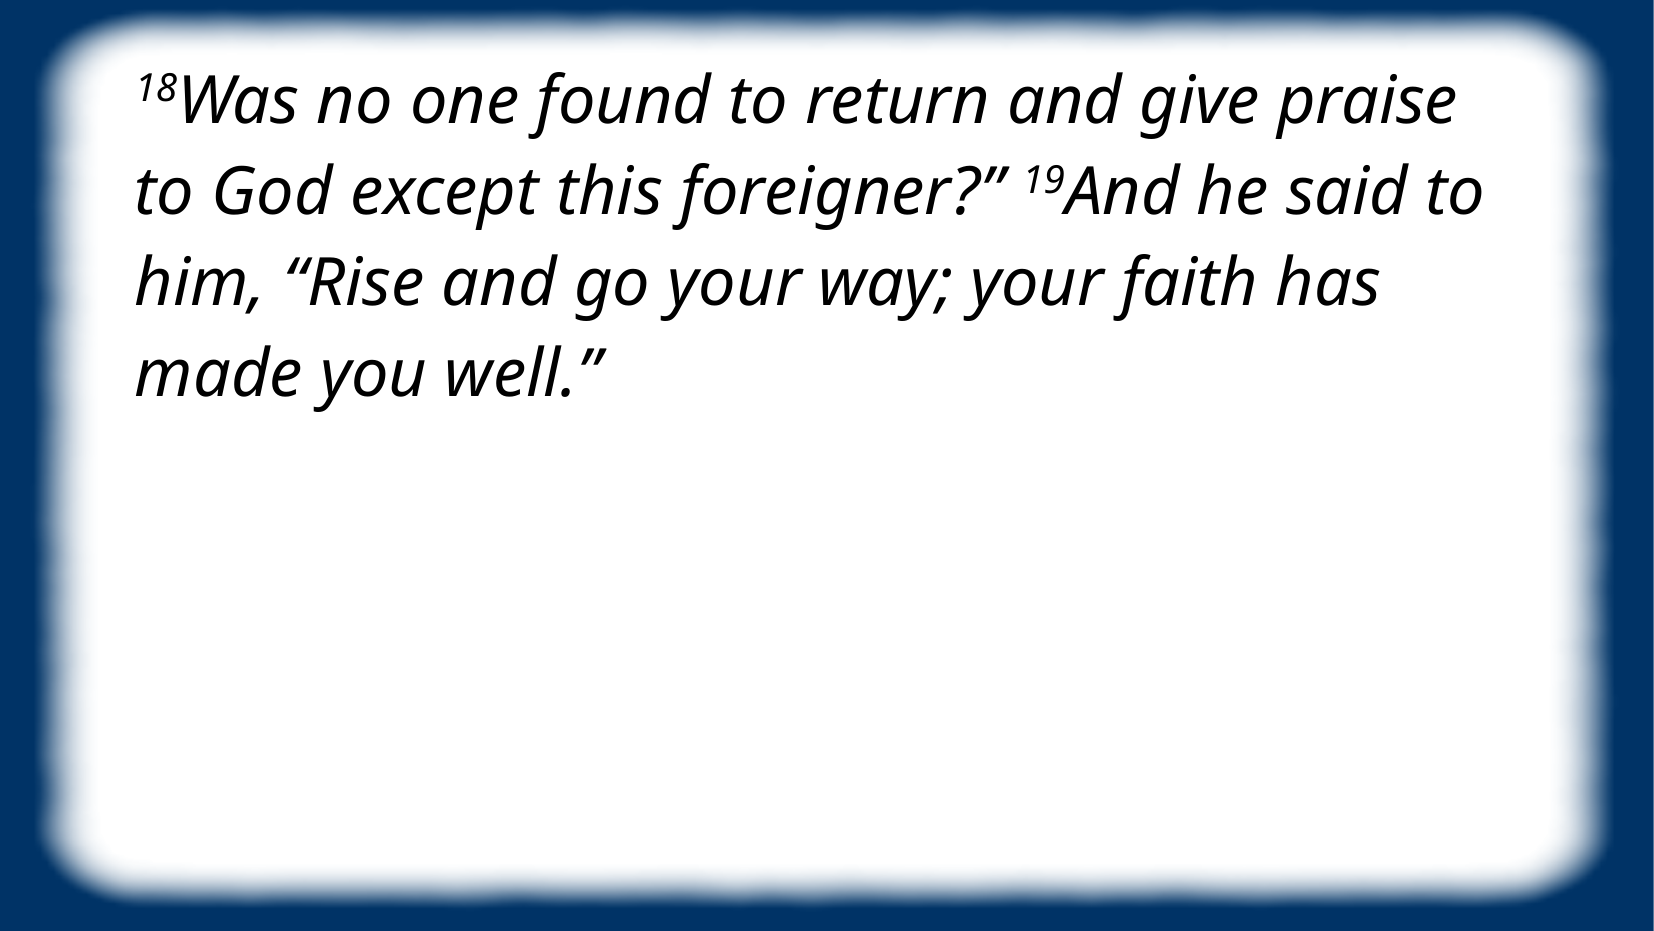

18Was no one found to return and give praise to God except this foreigner?” 19And he said to him, “Rise and go your way; your faith has made you well.”